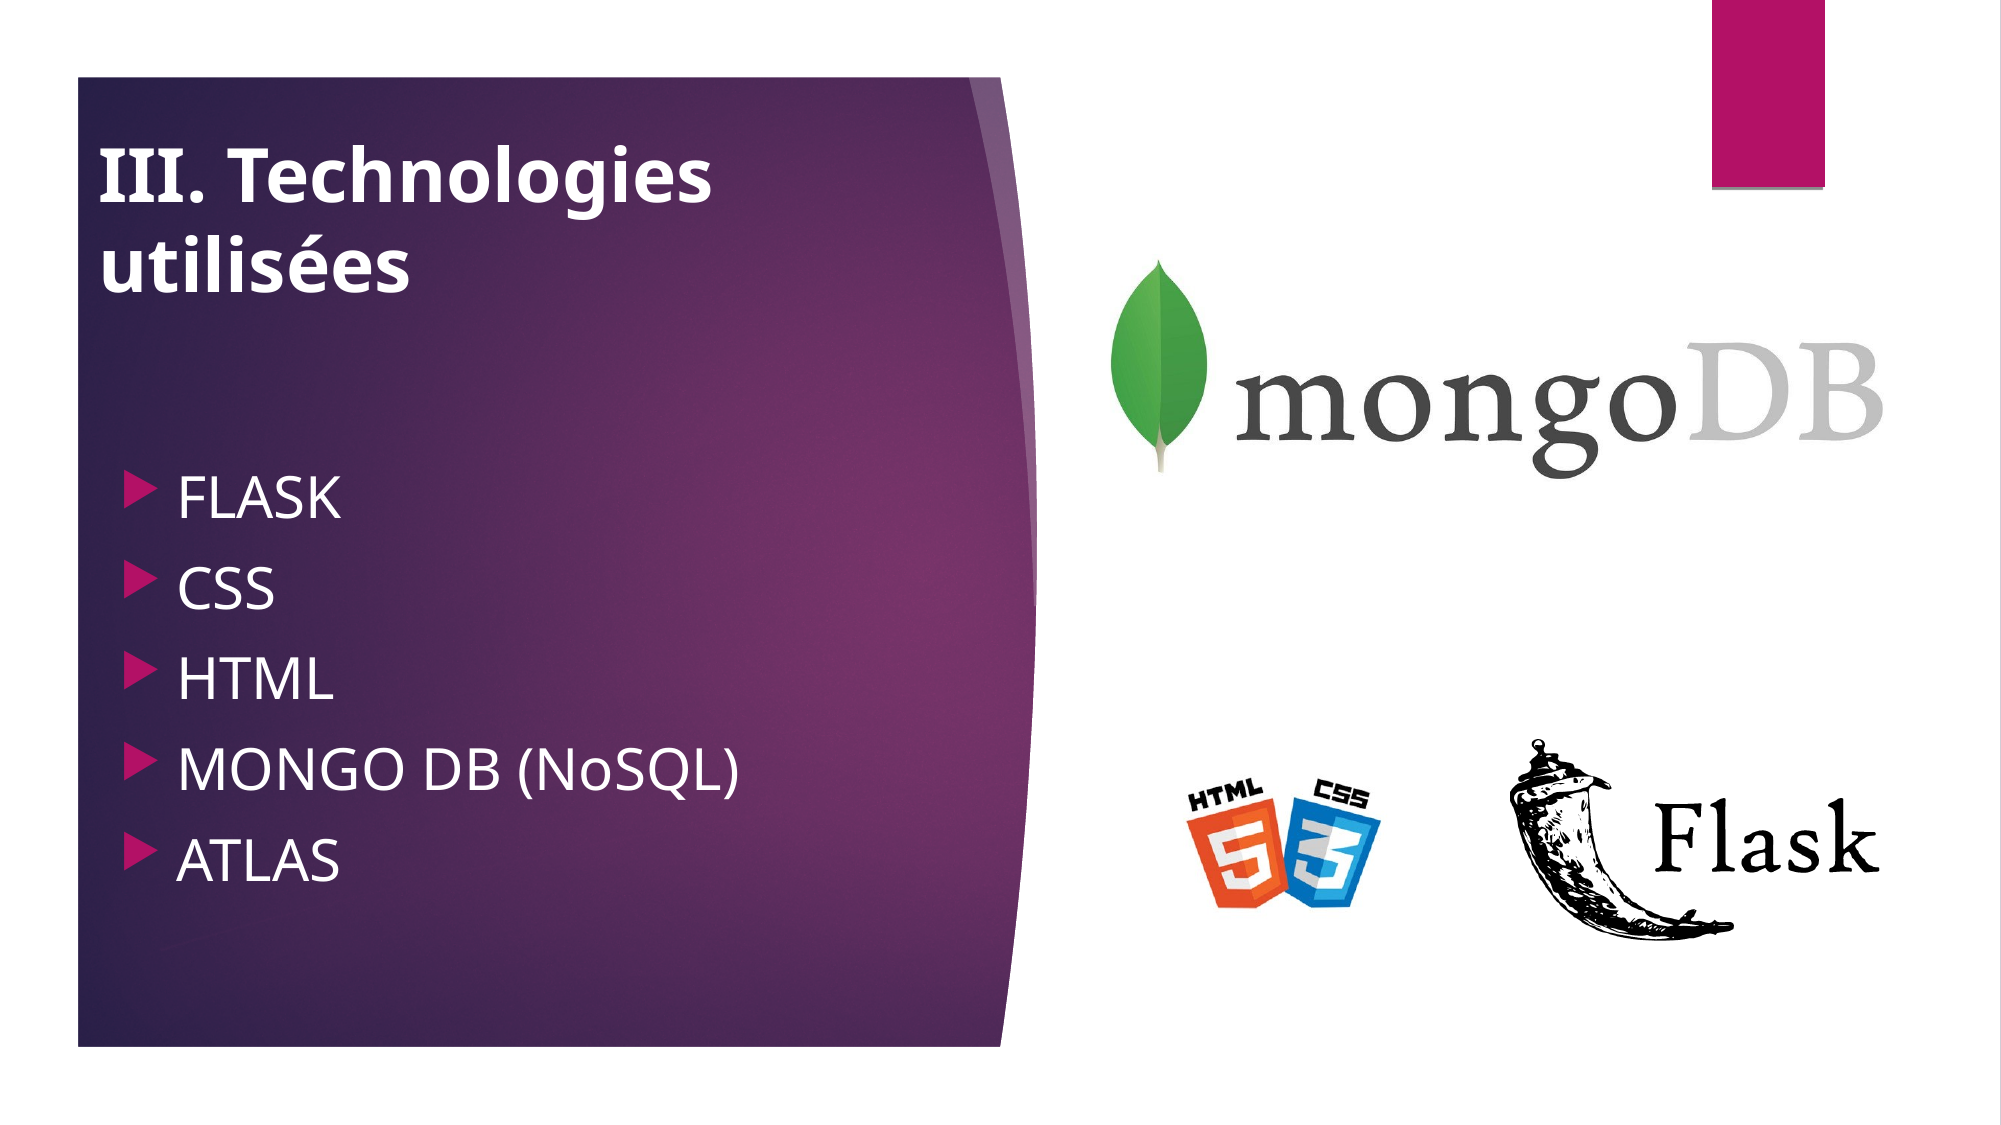

# III. Technologies utilisées
FLASK
CSS
HTML
MONGO DB (NoSQL)
ATLAS